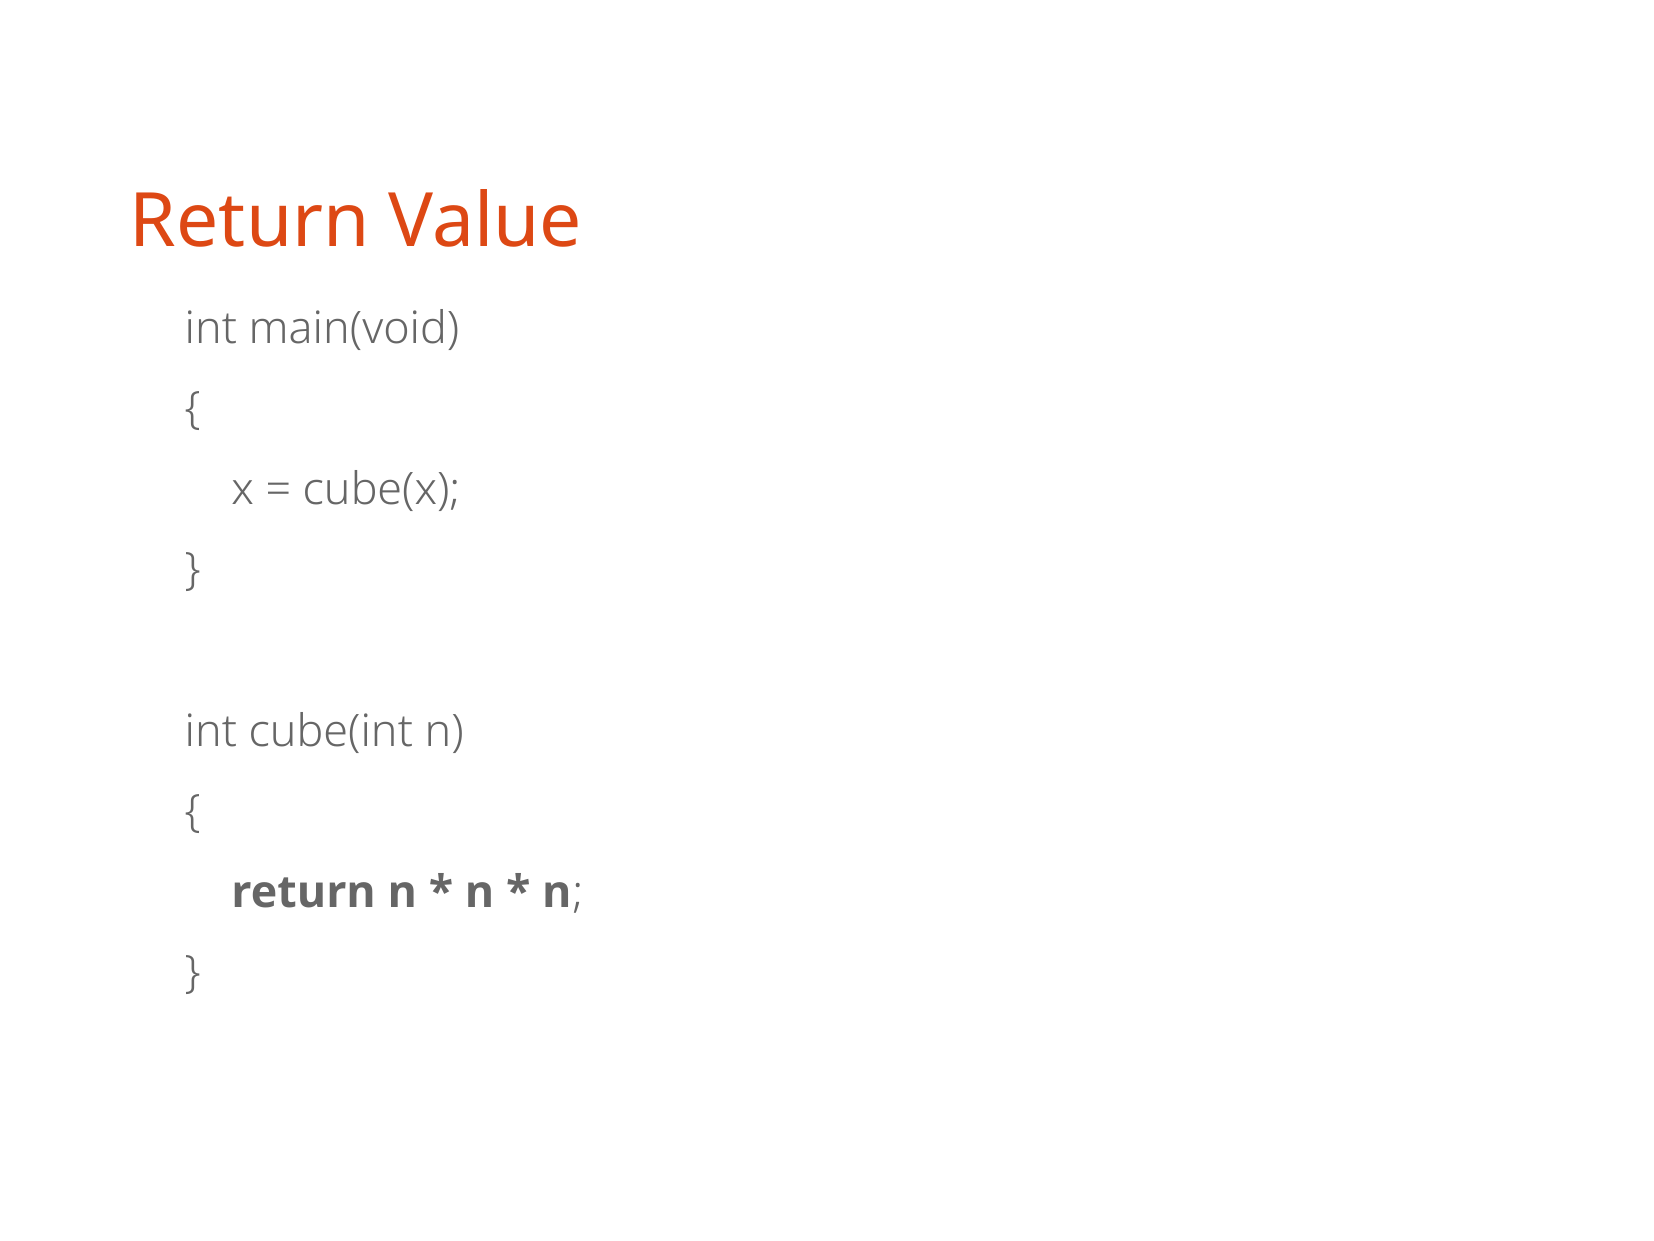

# Return Value
int main(void)
{
 x = cube(x);
}
int cube(int n)
{
 return n * n * n;
}